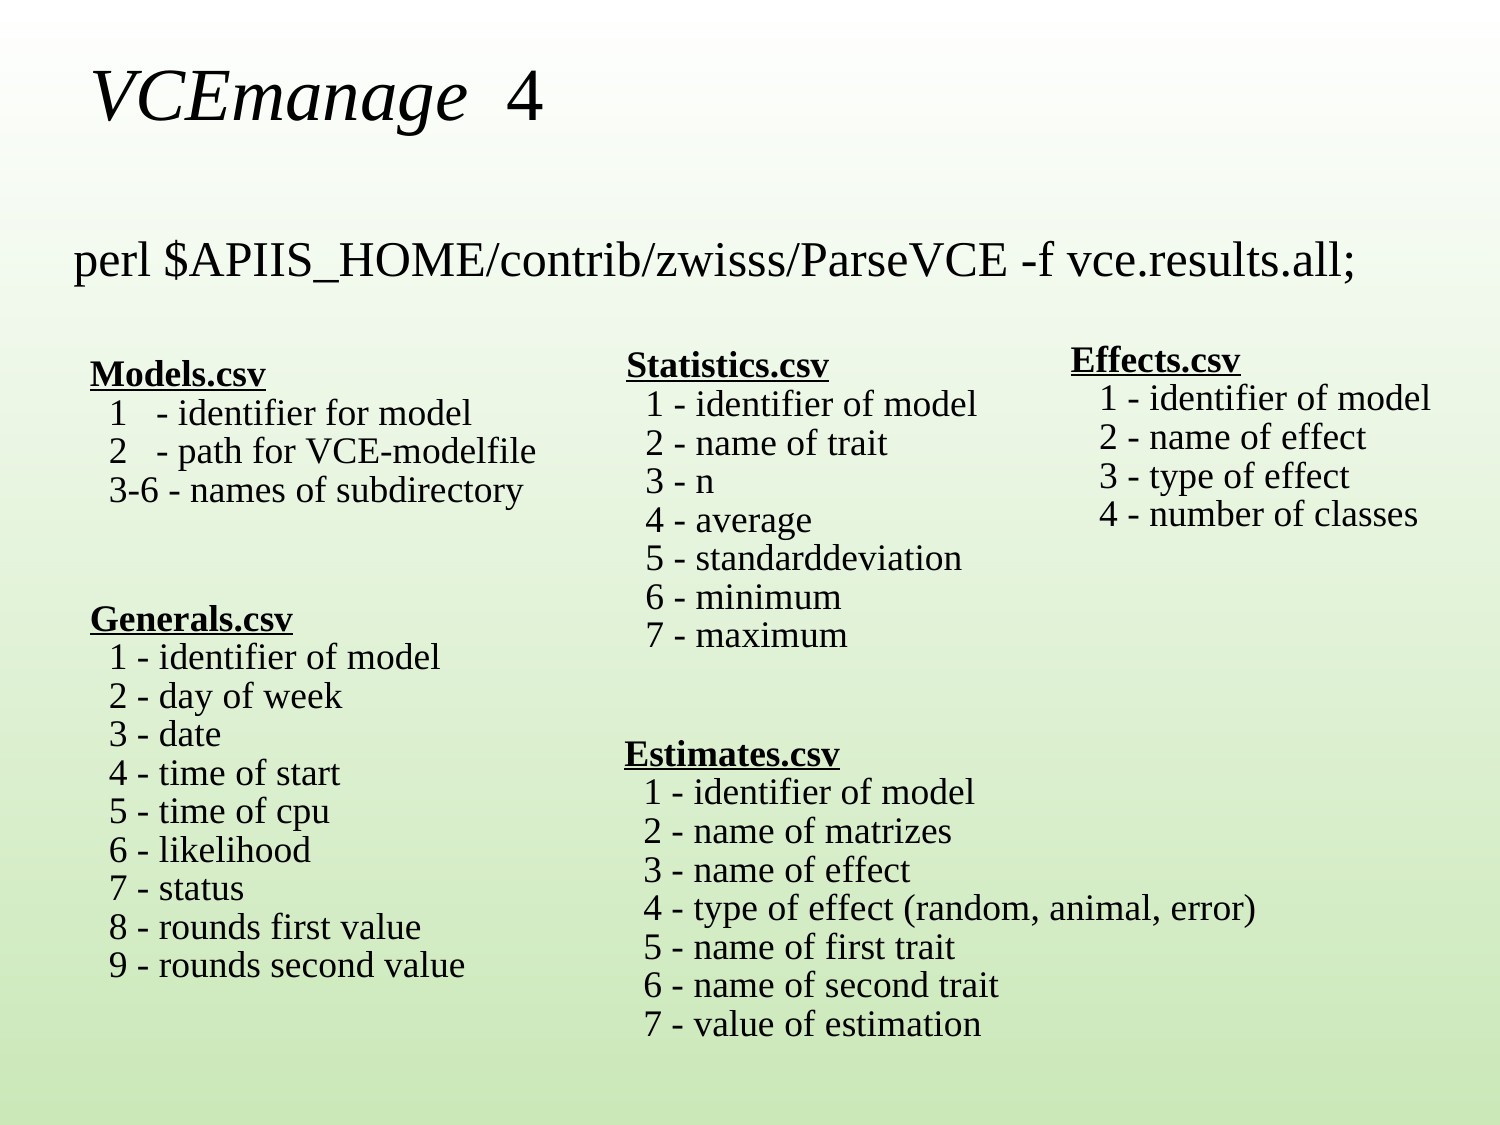

VCEmanage 4
 perl $APIIS_HOME/contrib/zwisss/ParseVCE -f vce.results.all;
Effects.csv
 1 - identifier of model
 2 - name of effect
 3 - type of effect
 4 - number of classes
Statistics.csv
 1 - identifier of model
 2 - name of trait
 3 - n
 4 - average
 5 - standarddeviation
 6 - minimum
 7 - maximum
Models.csv
 1 - identifier for model
 2 - path for VCE-modelfile
 3-6 - names of subdirectory
Generals.csv
 1 - identifier of model
 2 - day of week
 3 - date
 4 - time of start
 5 - time of cpu
 6 - likelihood
 7 - status
 8 - rounds first value
 9 - rounds second value
Estimates.csv
 1 - identifier of model
 2 - name of matrizes
 3 - name of effect
 4 - type of effect (random, animal, error)
 5 - name of first trait
 6 - name of second trait
 7 - value of estimation